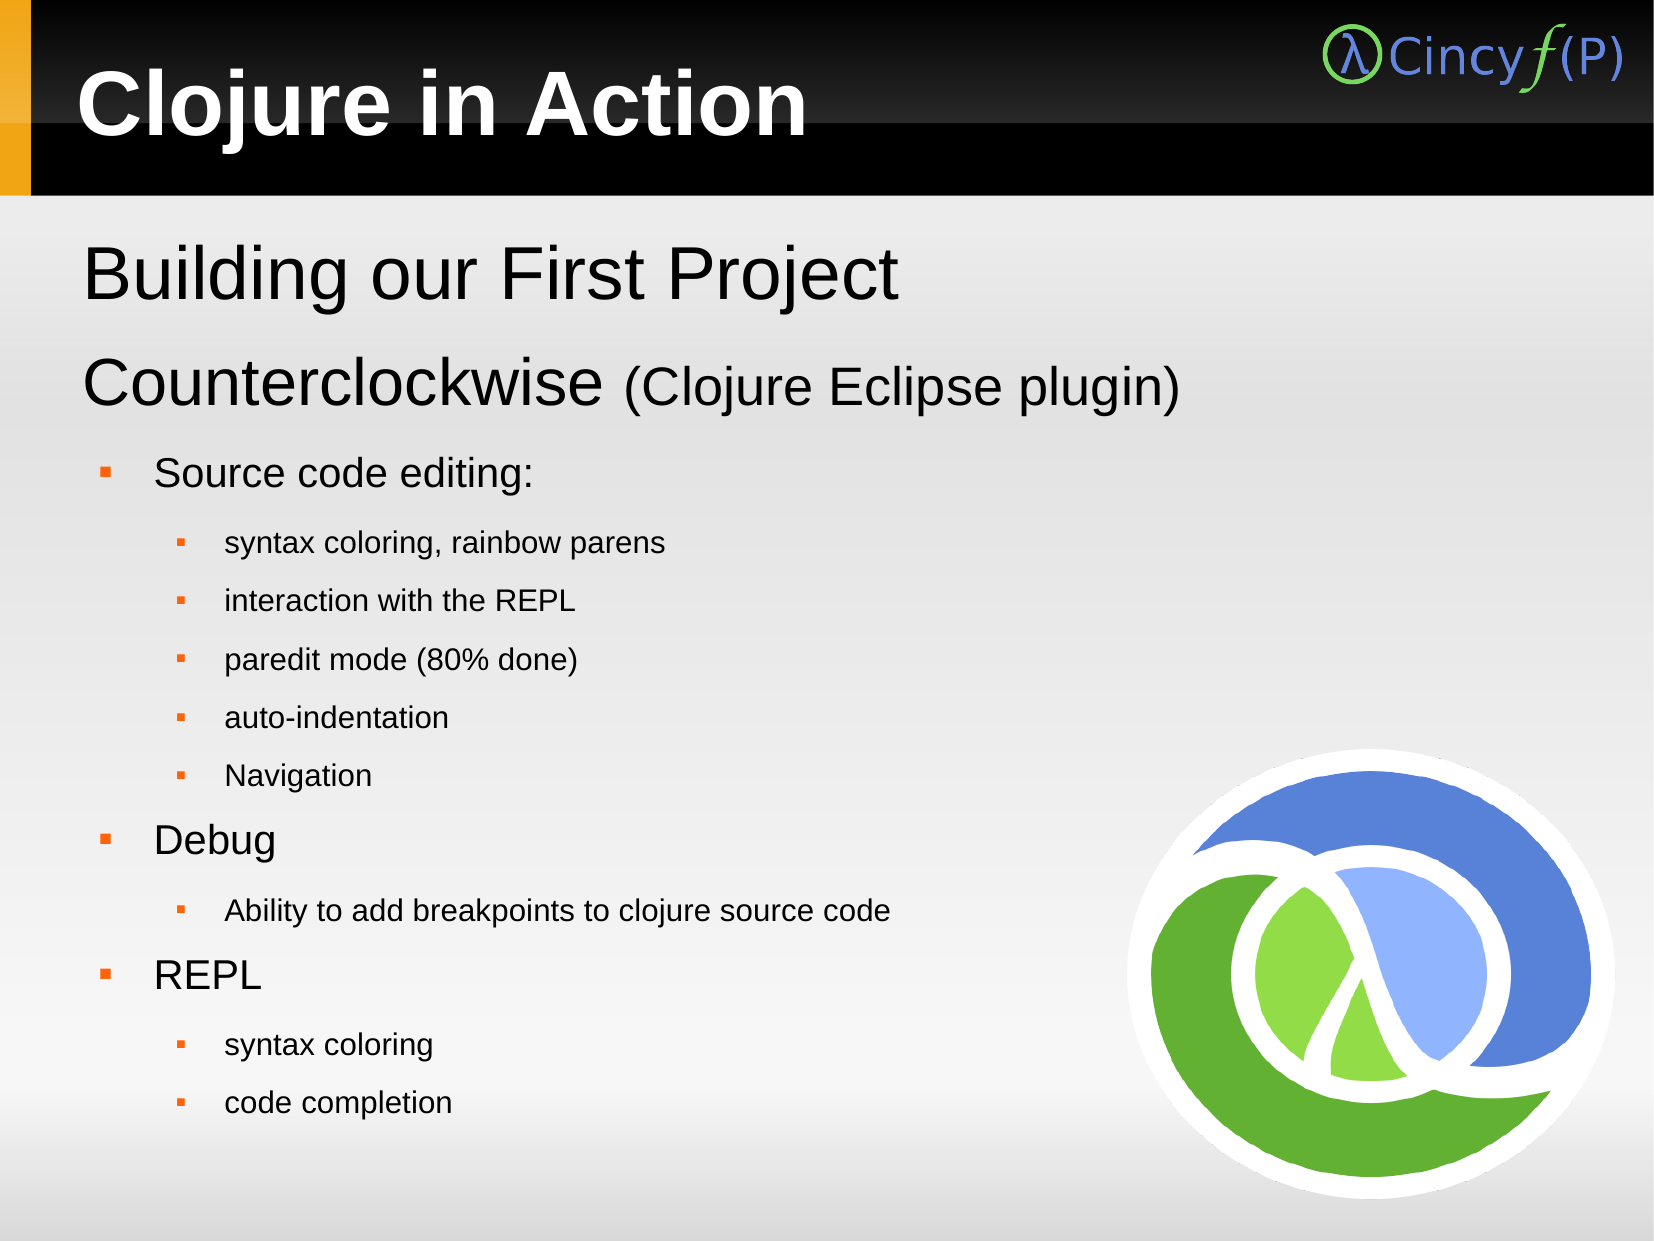

# Clojure in Action
Building our First Project
Counterclockwise (Clojure Eclipse plugin)
Source code editing:
syntax coloring, rainbow parens
interaction with the REPL
paredit mode (80% done)
auto-indentation
Navigation
Debug
Ability to add breakpoints to clojure source code
REPL
syntax coloring
code completion